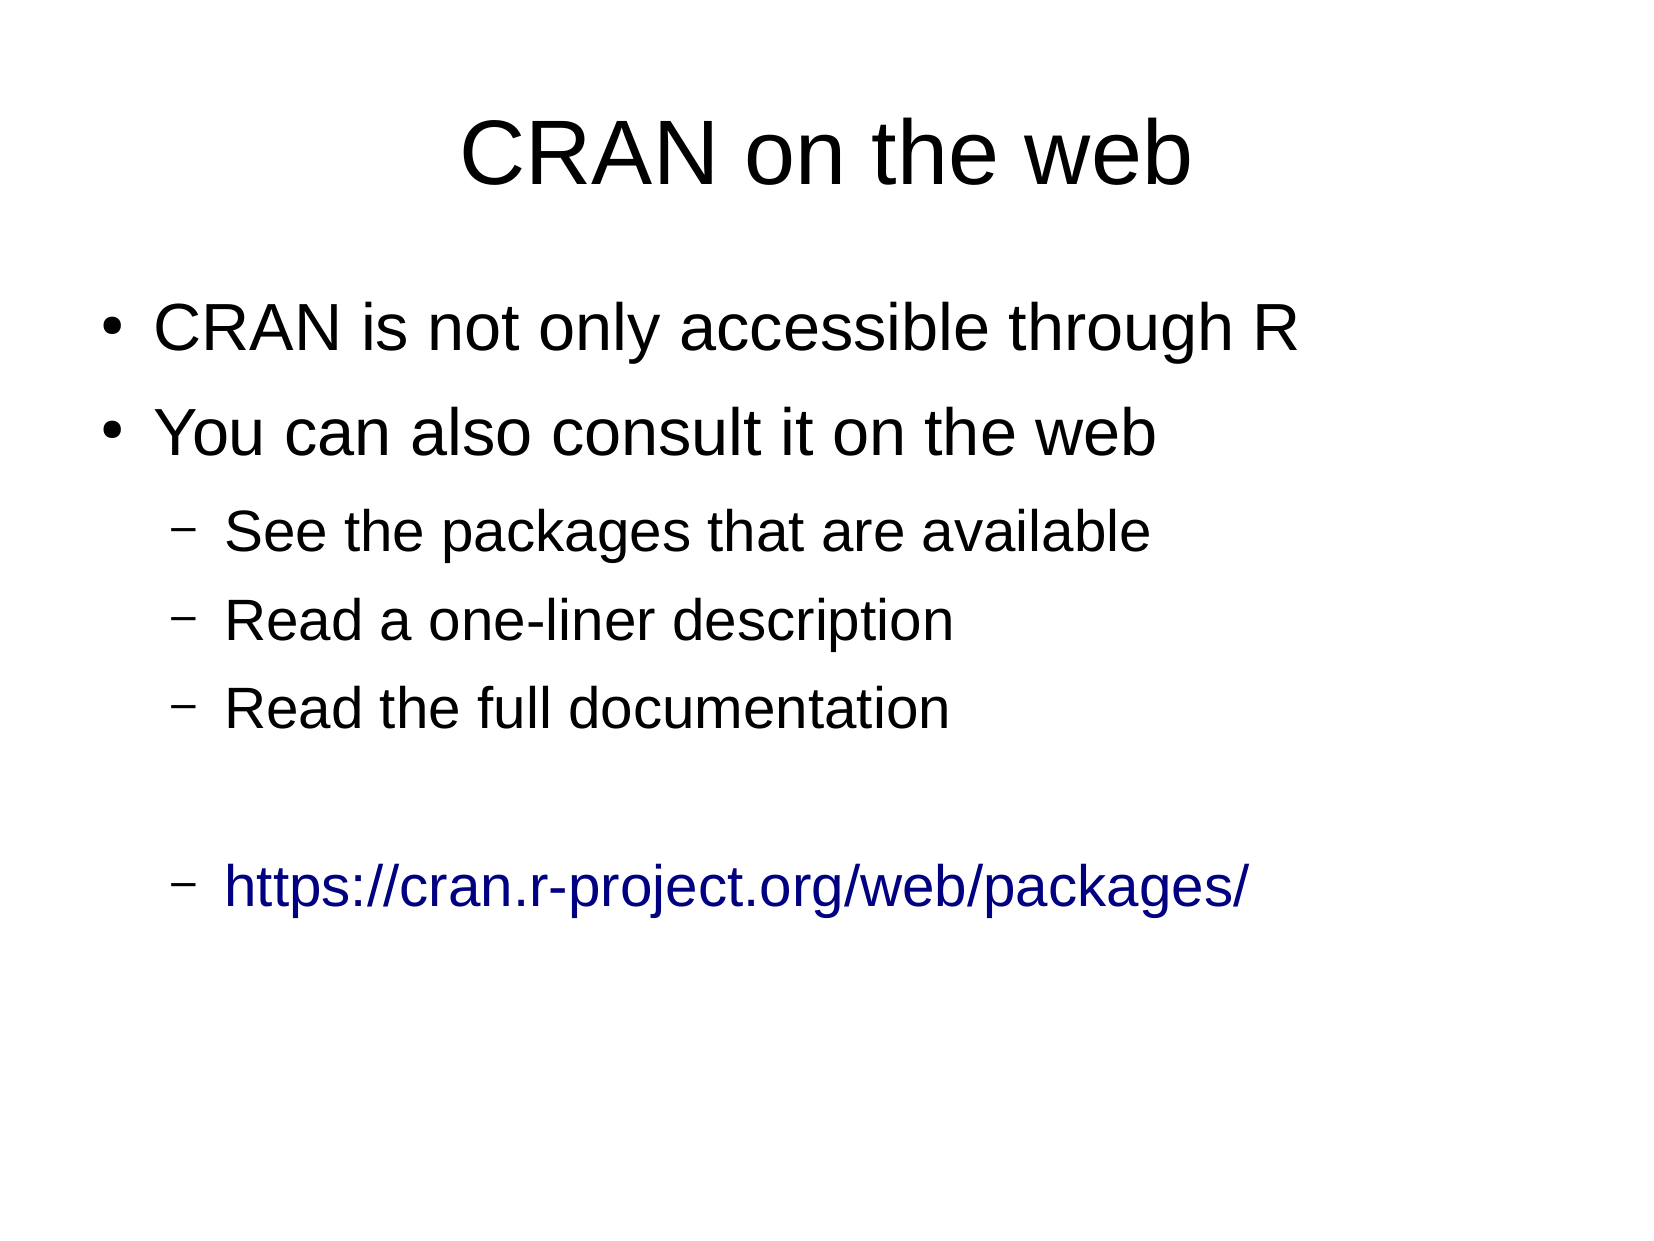

# CRAN on the web
CRAN is not only accessible through R
You can also consult it on the web
See the packages that are available
Read a one-liner description
Read the full documentation
https://cran.r-project.org/web/packages/